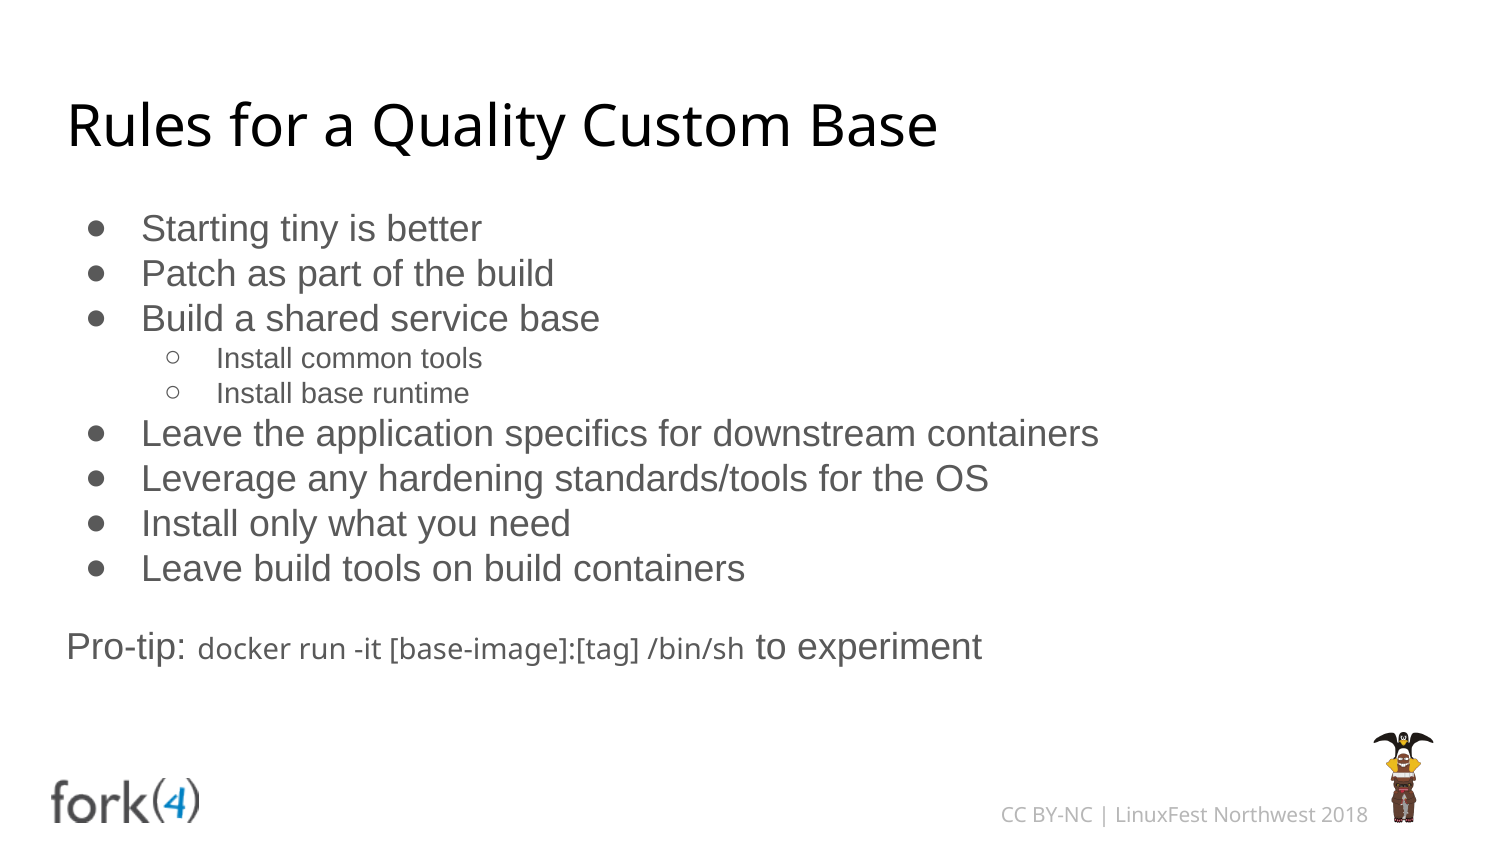

# Rules for a Quality Custom Base
Starting tiny is better
Patch as part of the build
Build a shared service base
Install common tools
Install base runtime
Leave the application specifics for downstream containers
Leverage any hardening standards/tools for the OS
Install only what you need
Leave build tools on build containers
Pro-tip: docker run -it [base-image]:[tag] /bin/sh to experiment